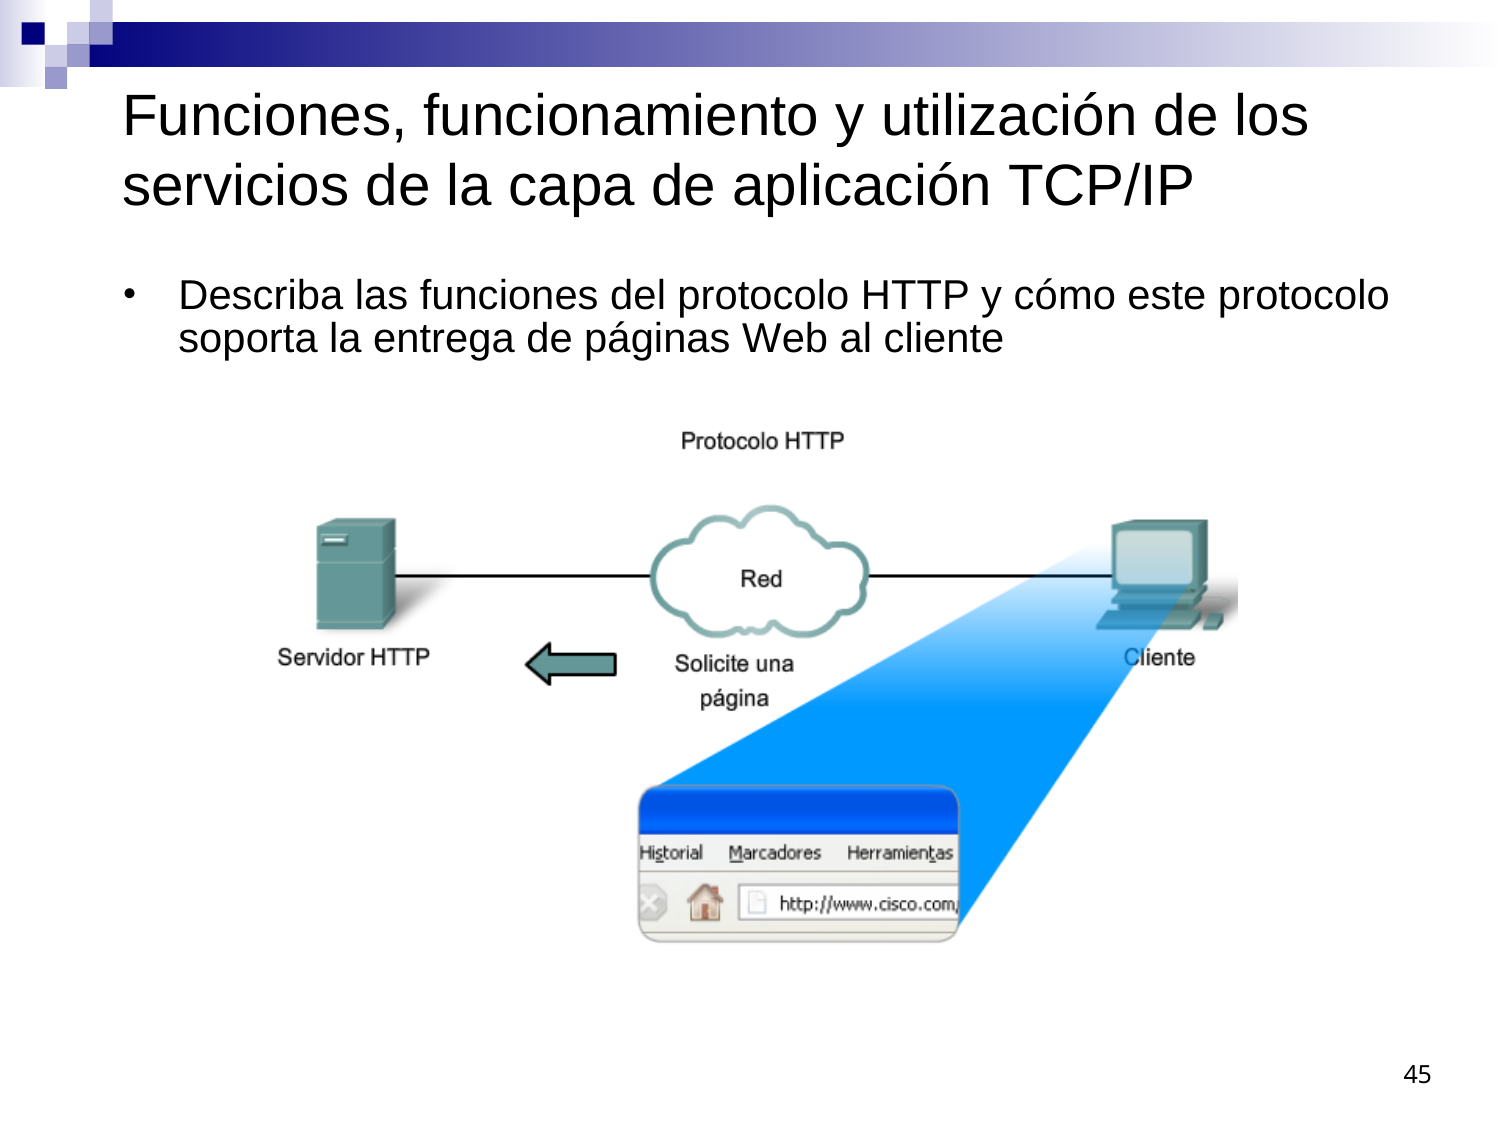

Funciones, funcionamiento y utilización de los servicios de la capa de aplicación TCP/IP
Describa las funciones del protocolo HTTP y cómo este protocolo soporta la entrega de páginas Web al cliente